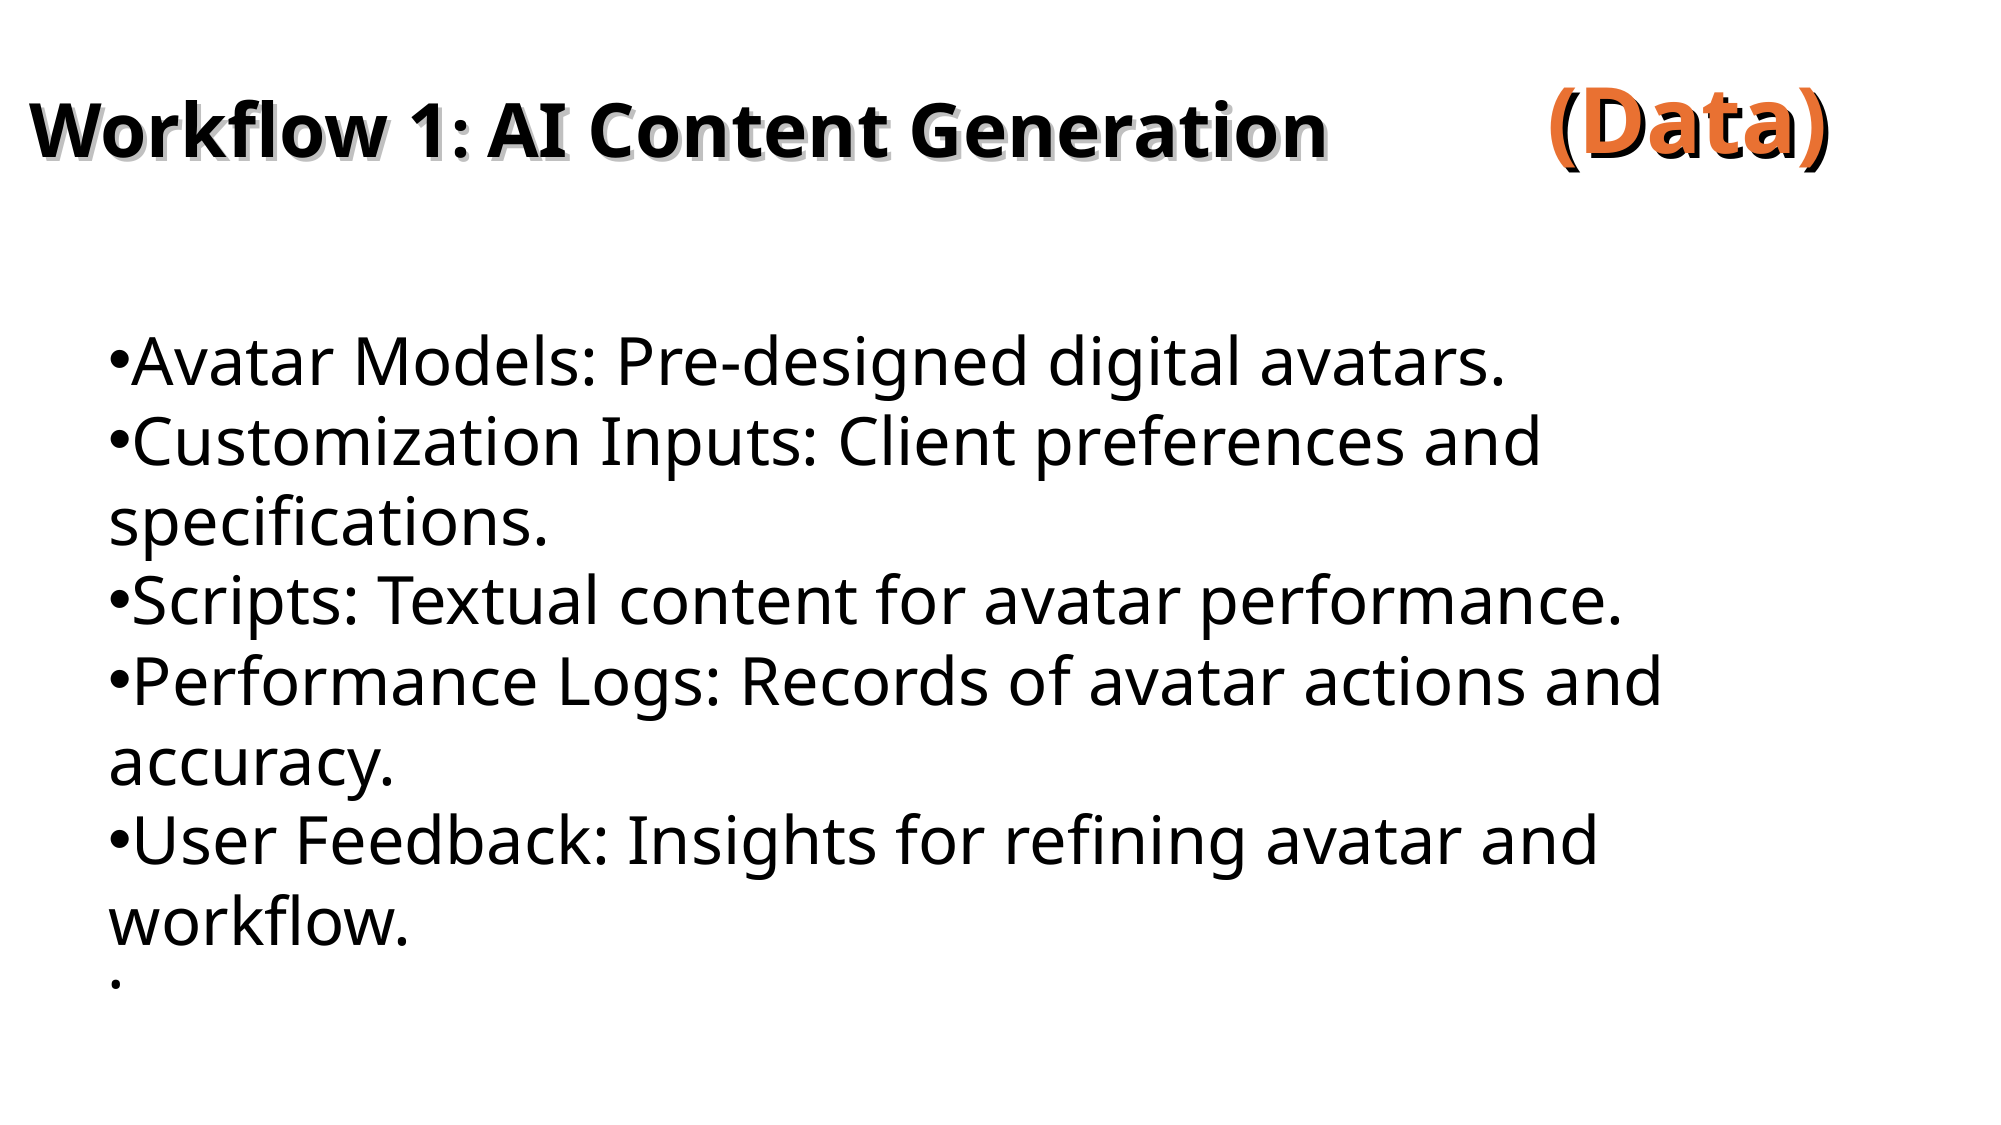

(Data)
Workflow 1: AI Content Generation
Avatar Models: Pre-designed digital avatars.
Customization Inputs: Client preferences and specifications.
Scripts: Textual content for avatar performance.
Performance Logs: Records of avatar actions and accuracy.
User Feedback: Insights for refining avatar and workflow.